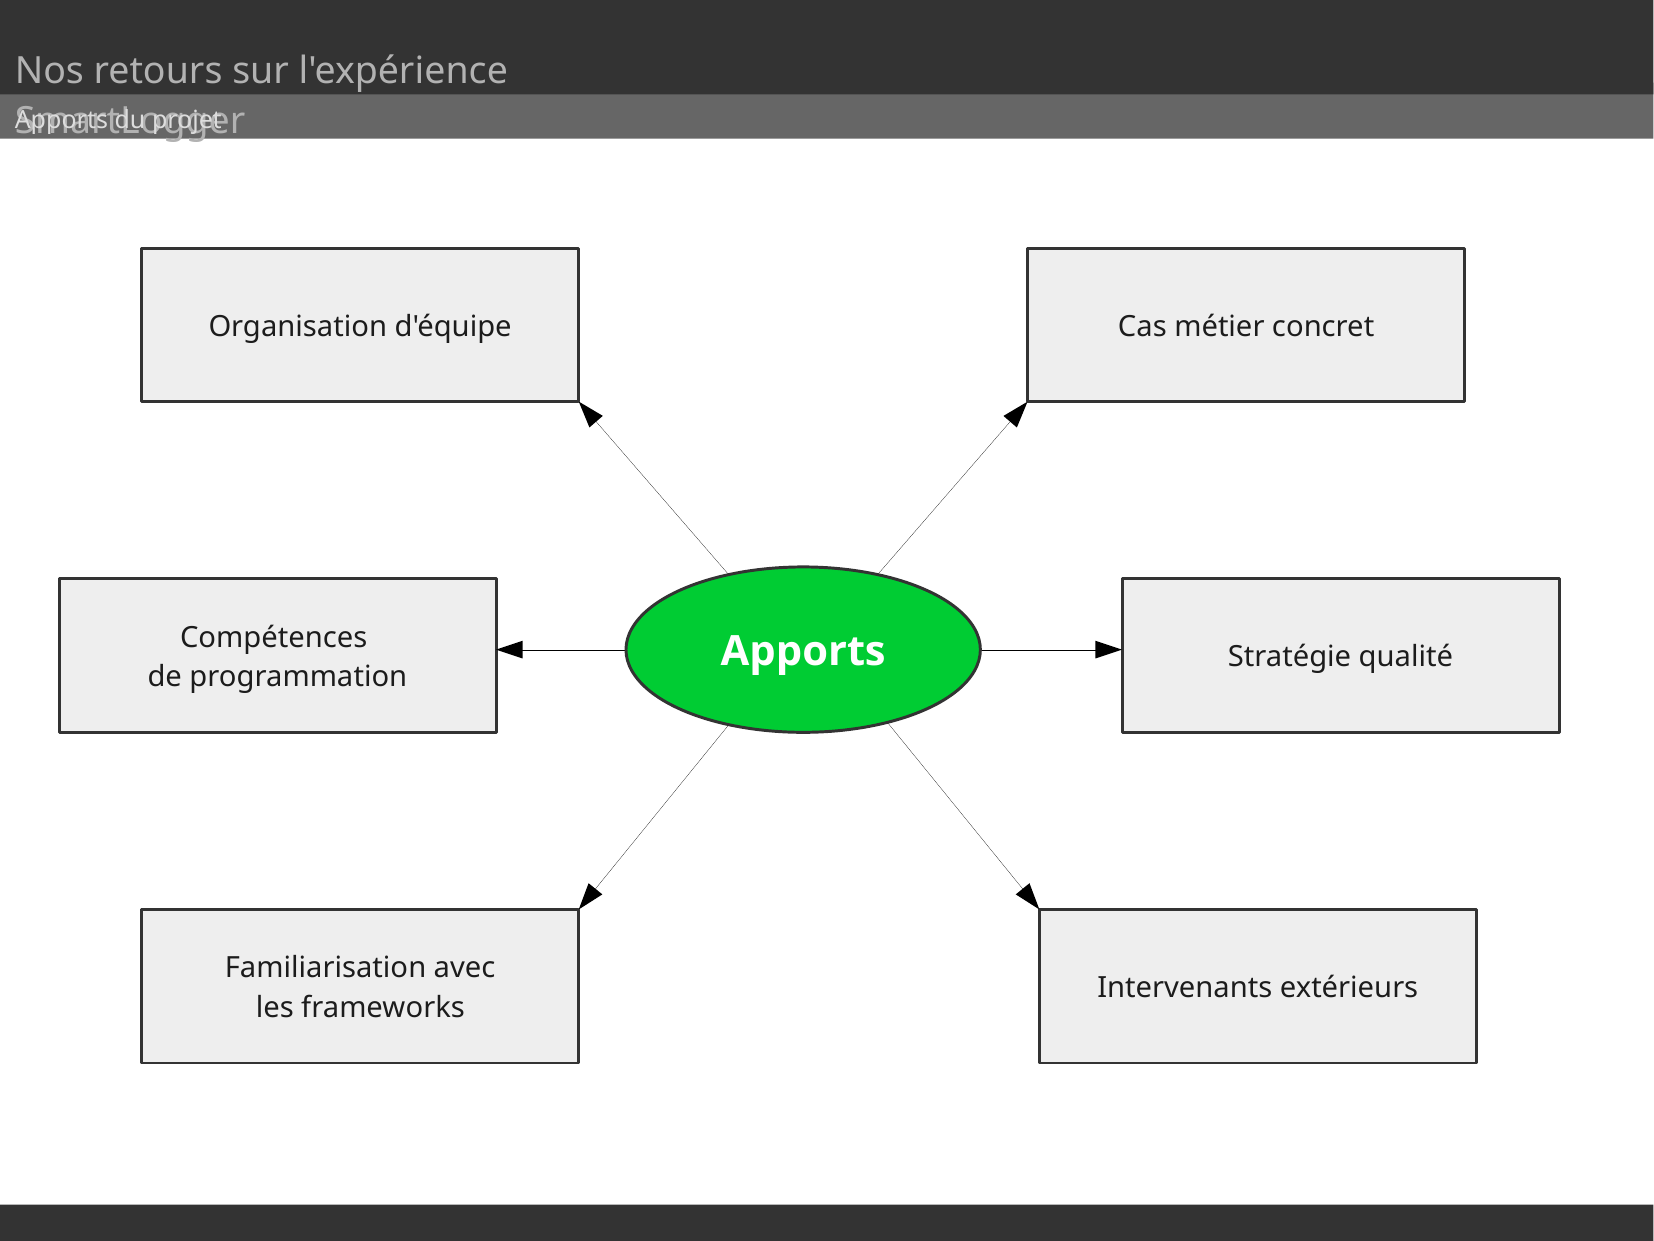

Nos retours sur l'expérience SmartLogger
Apports du projet
Organisation d'équipe
Cas métier concret
Apports
Compétences
de programmation
Stratégie qualité
Familiarisation avec
les frameworks
Intervenants extérieurs